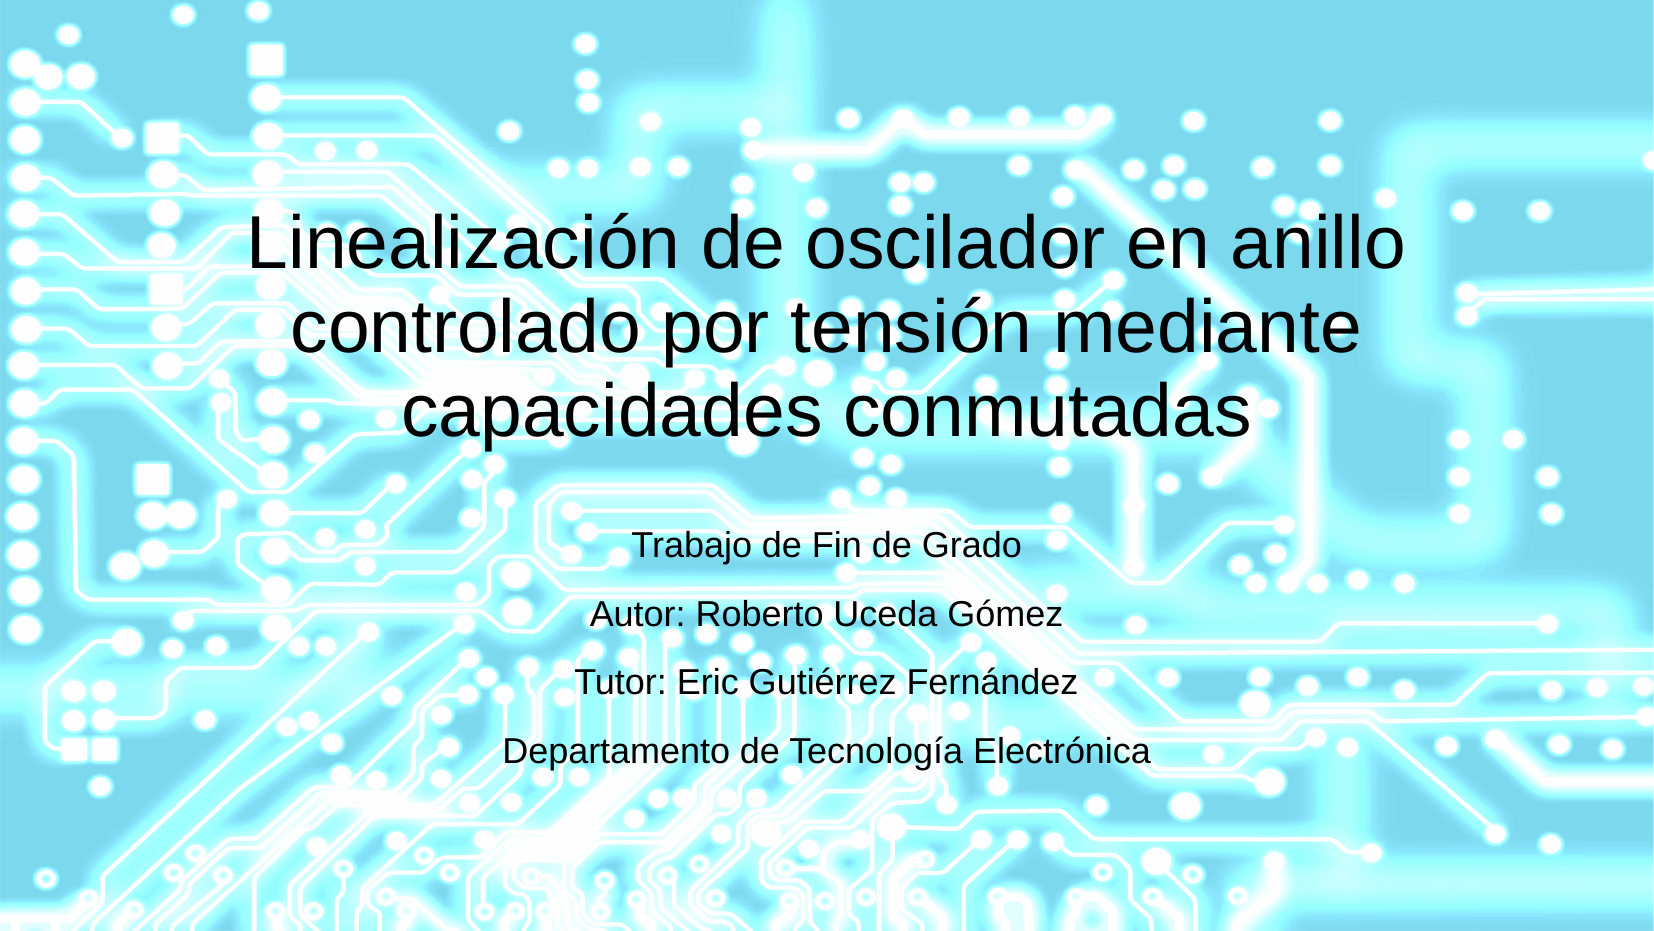

# Linealización de oscilador en anillo controlado por tensión mediante capacidades conmutadas
Trabajo de Fin de Grado
Autor: Roberto Uceda Gómez
Tutor: Eric Gutiérrez Fernández
Departamento de Tecnología Electrónica